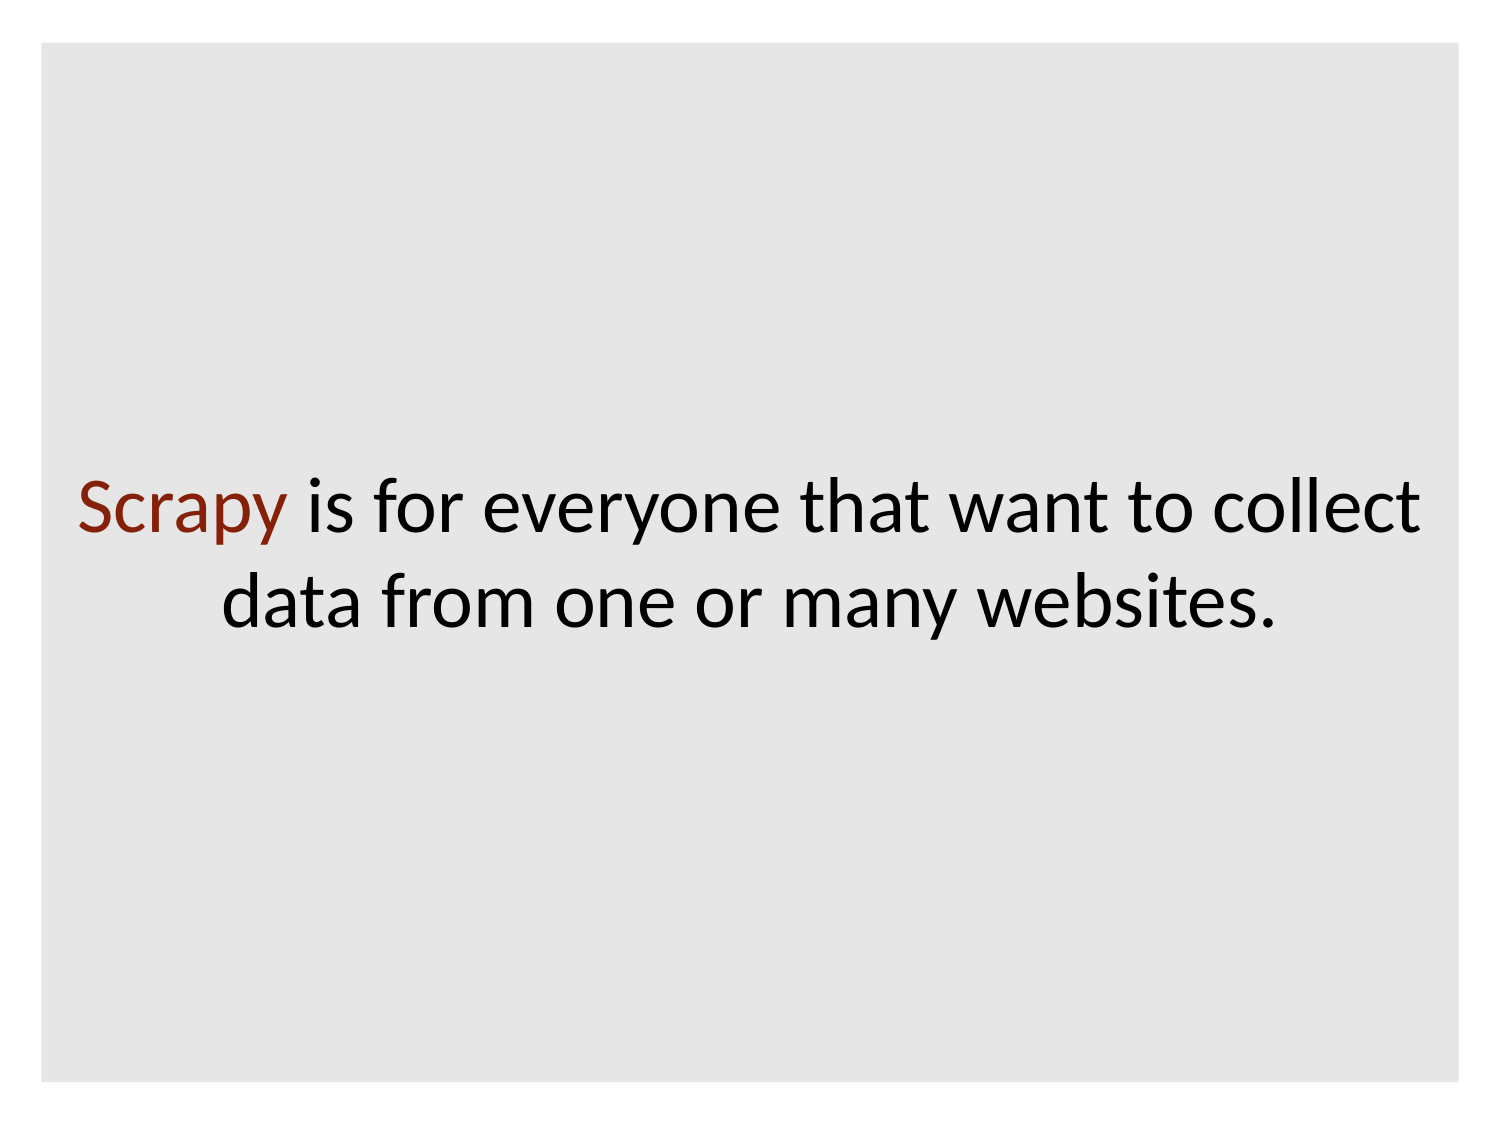

Scrapy is for everyone that want to collect data from one or many websites.